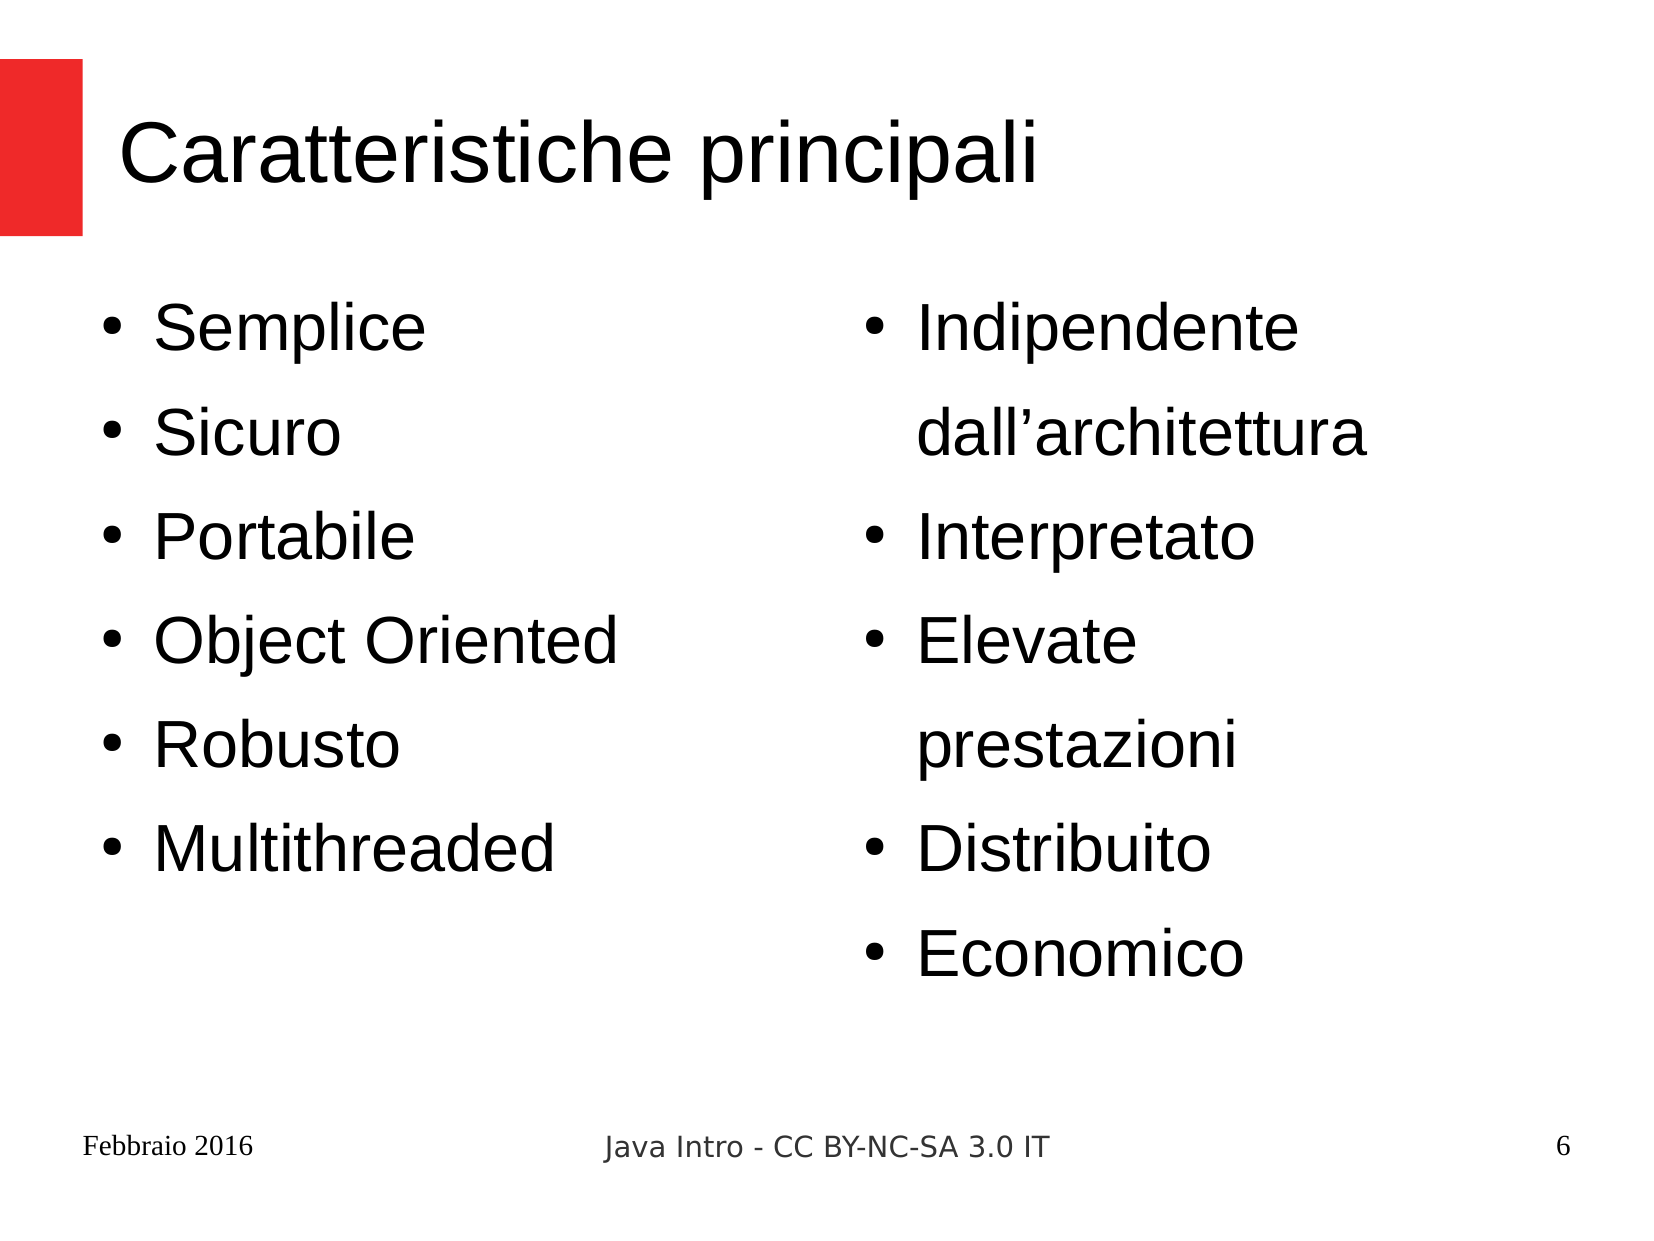

Caratteristiche principali
# Semplice
Sicuro
Portabile
Object Oriented
Robusto
Multithreaded
Indipendente
dall’architettura
Interpretato
Elevate
prestazioni
Distribuito
Economico
Your Date Here
Your Footer Here
6